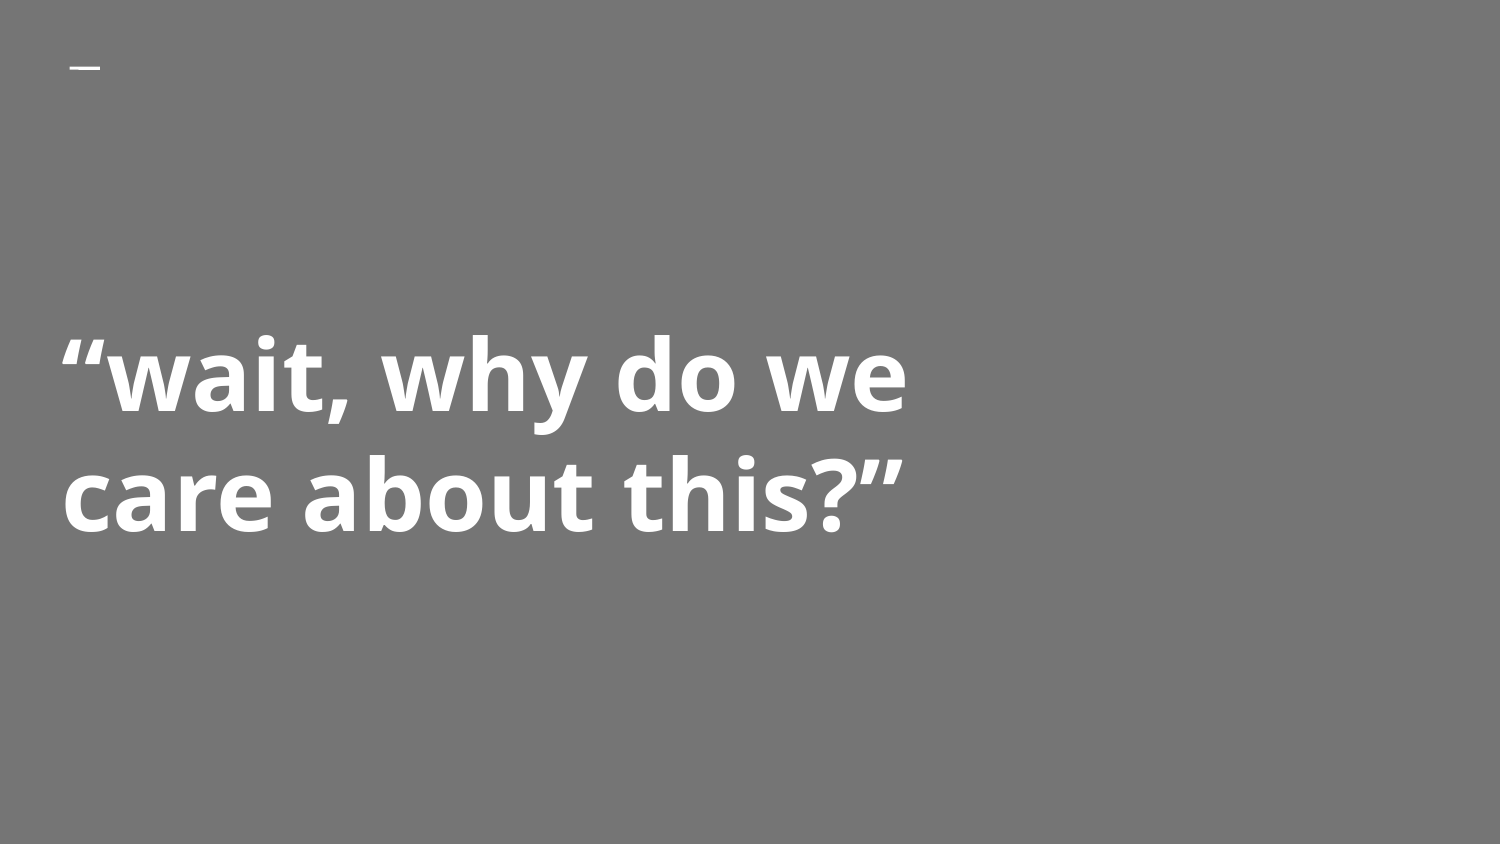

# “wait, why do we care about this?”